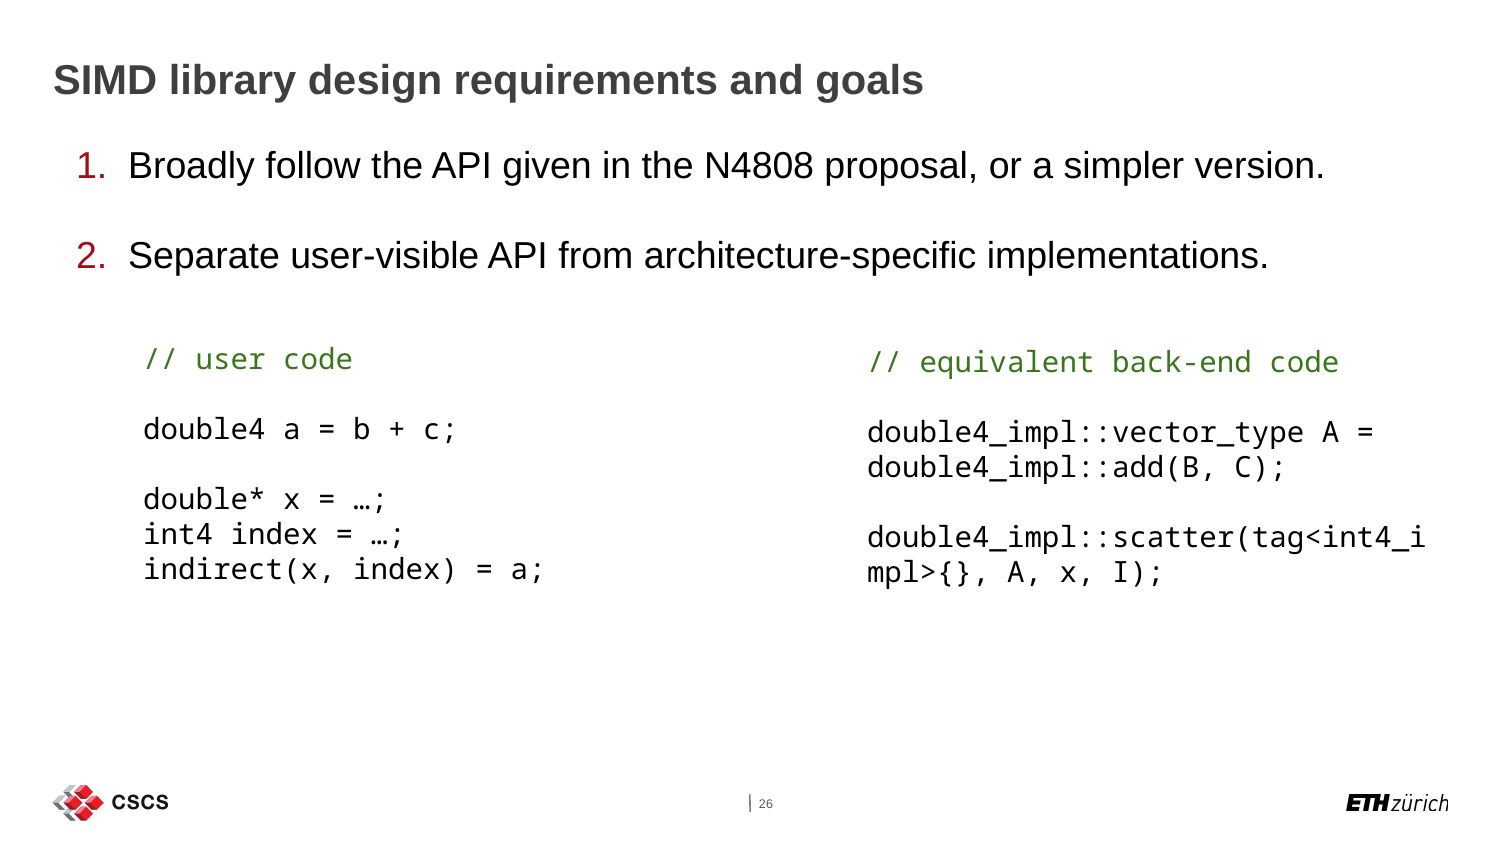

# SIMD library design requirements and goals
Broadly follow the API given in the N4808 proposal, or a simpler version.
Separate user-visible API from architecture-specific implementations.
// user code
double4 a = b + c;
double* x = …;
int4 index = …;
indirect(x, index) = a;
// equivalent back-end code
double4_impl::vector_type A = double4_impl::add(B, C);
double4_impl::scatter(tag<int4_impl>{}, A, x, I);